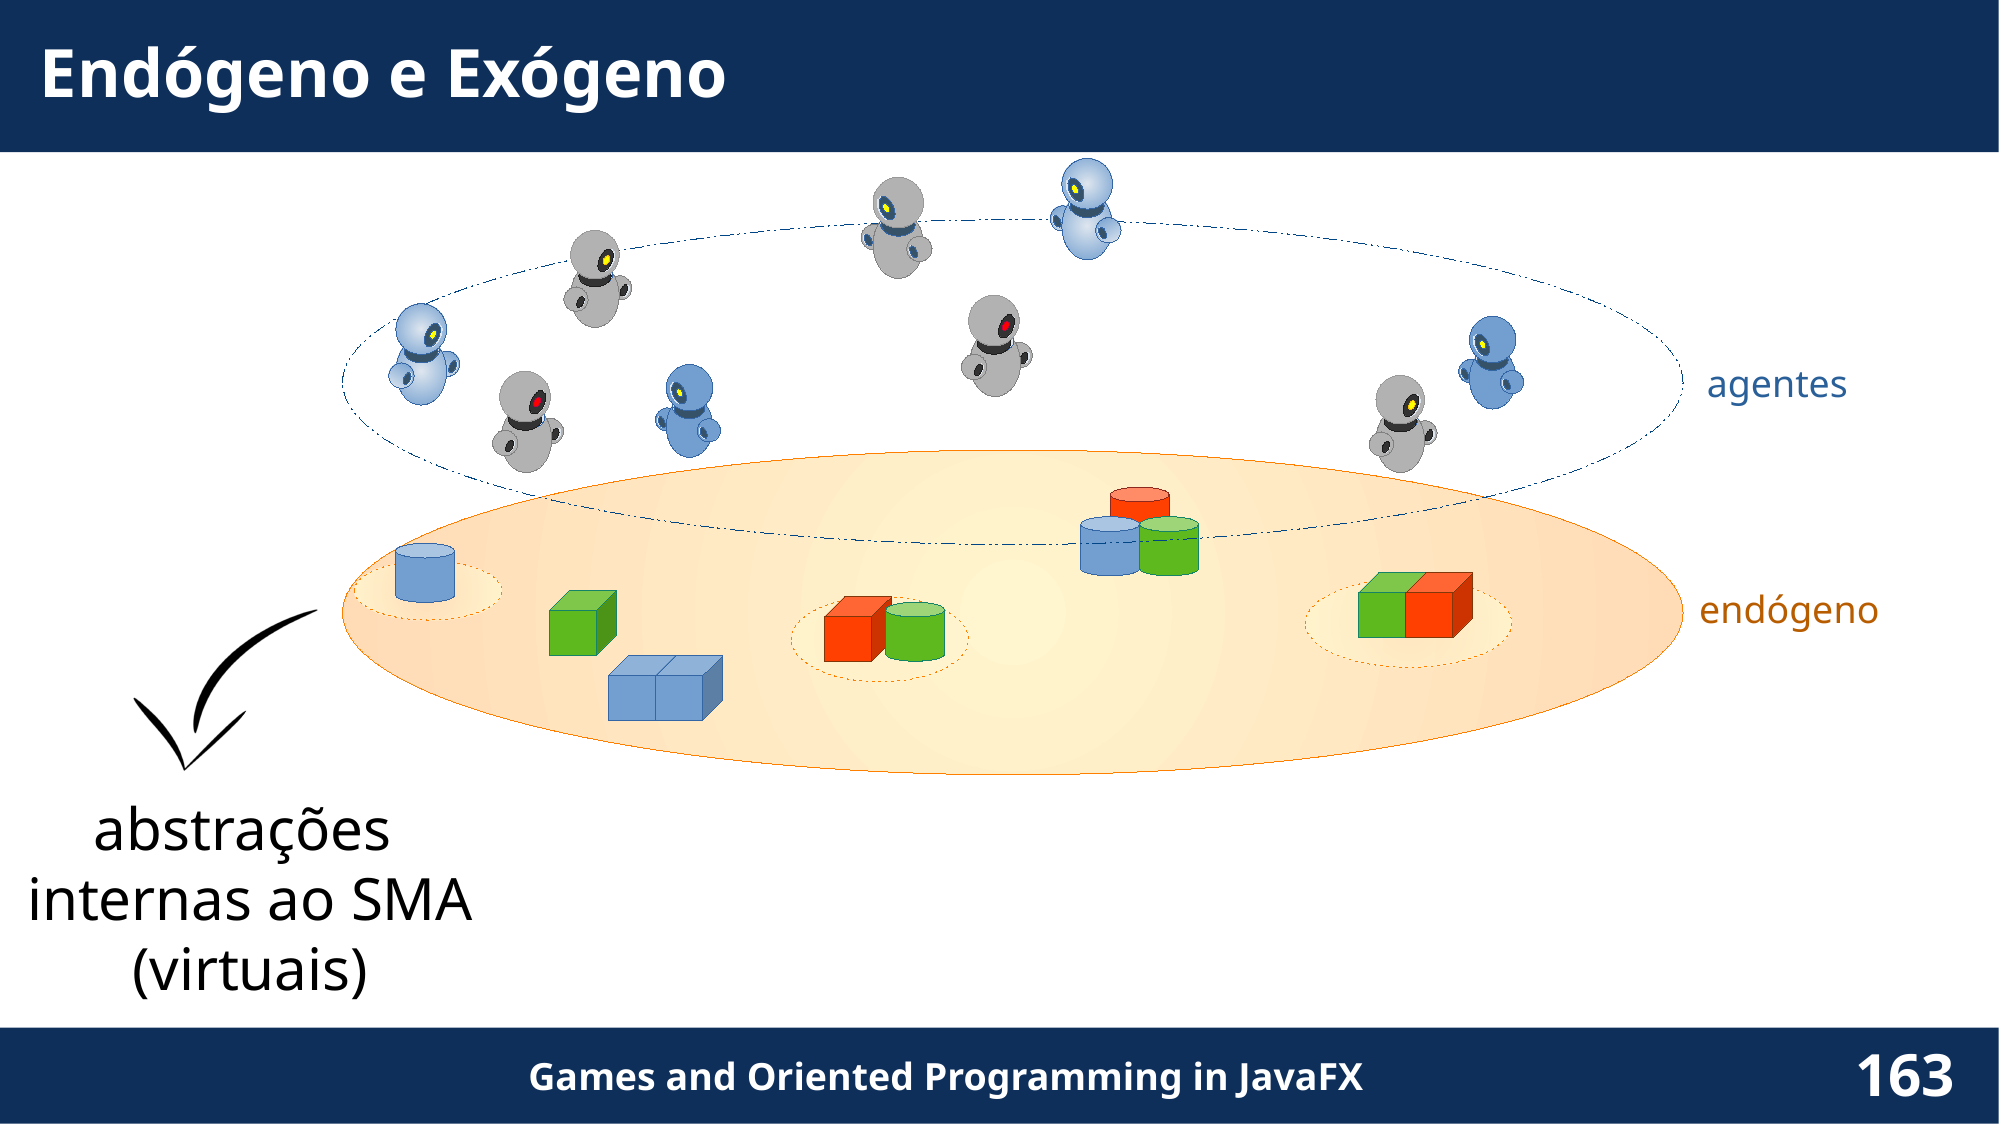

Endógeno e Exógeno
agentes
endógeno
abstrações
internas ao SMA (virtuais)